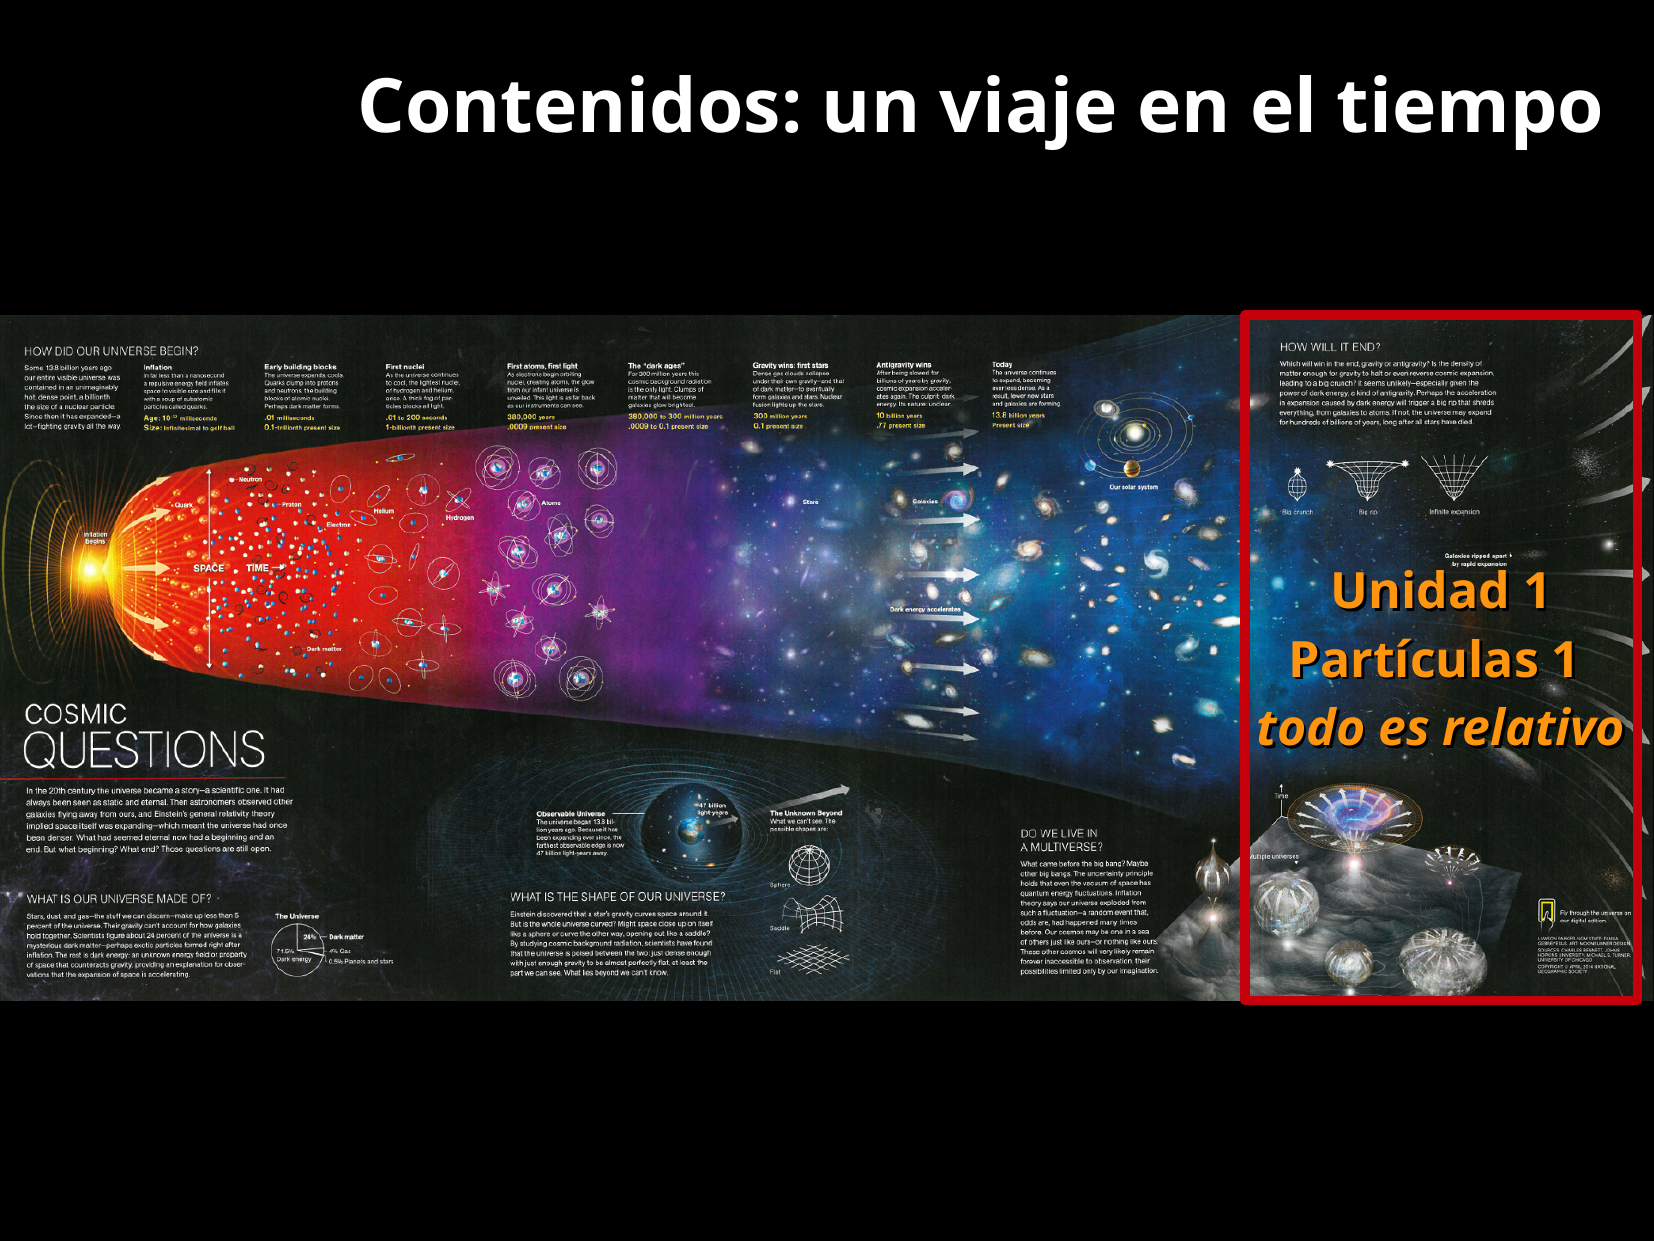

# Contenidos: un viaje en el tiempo
Unidad 1
Partículas 1
todo es relativo
Sep 01, 2016
H. Asorey - IPAC 2016 - 04/16
2